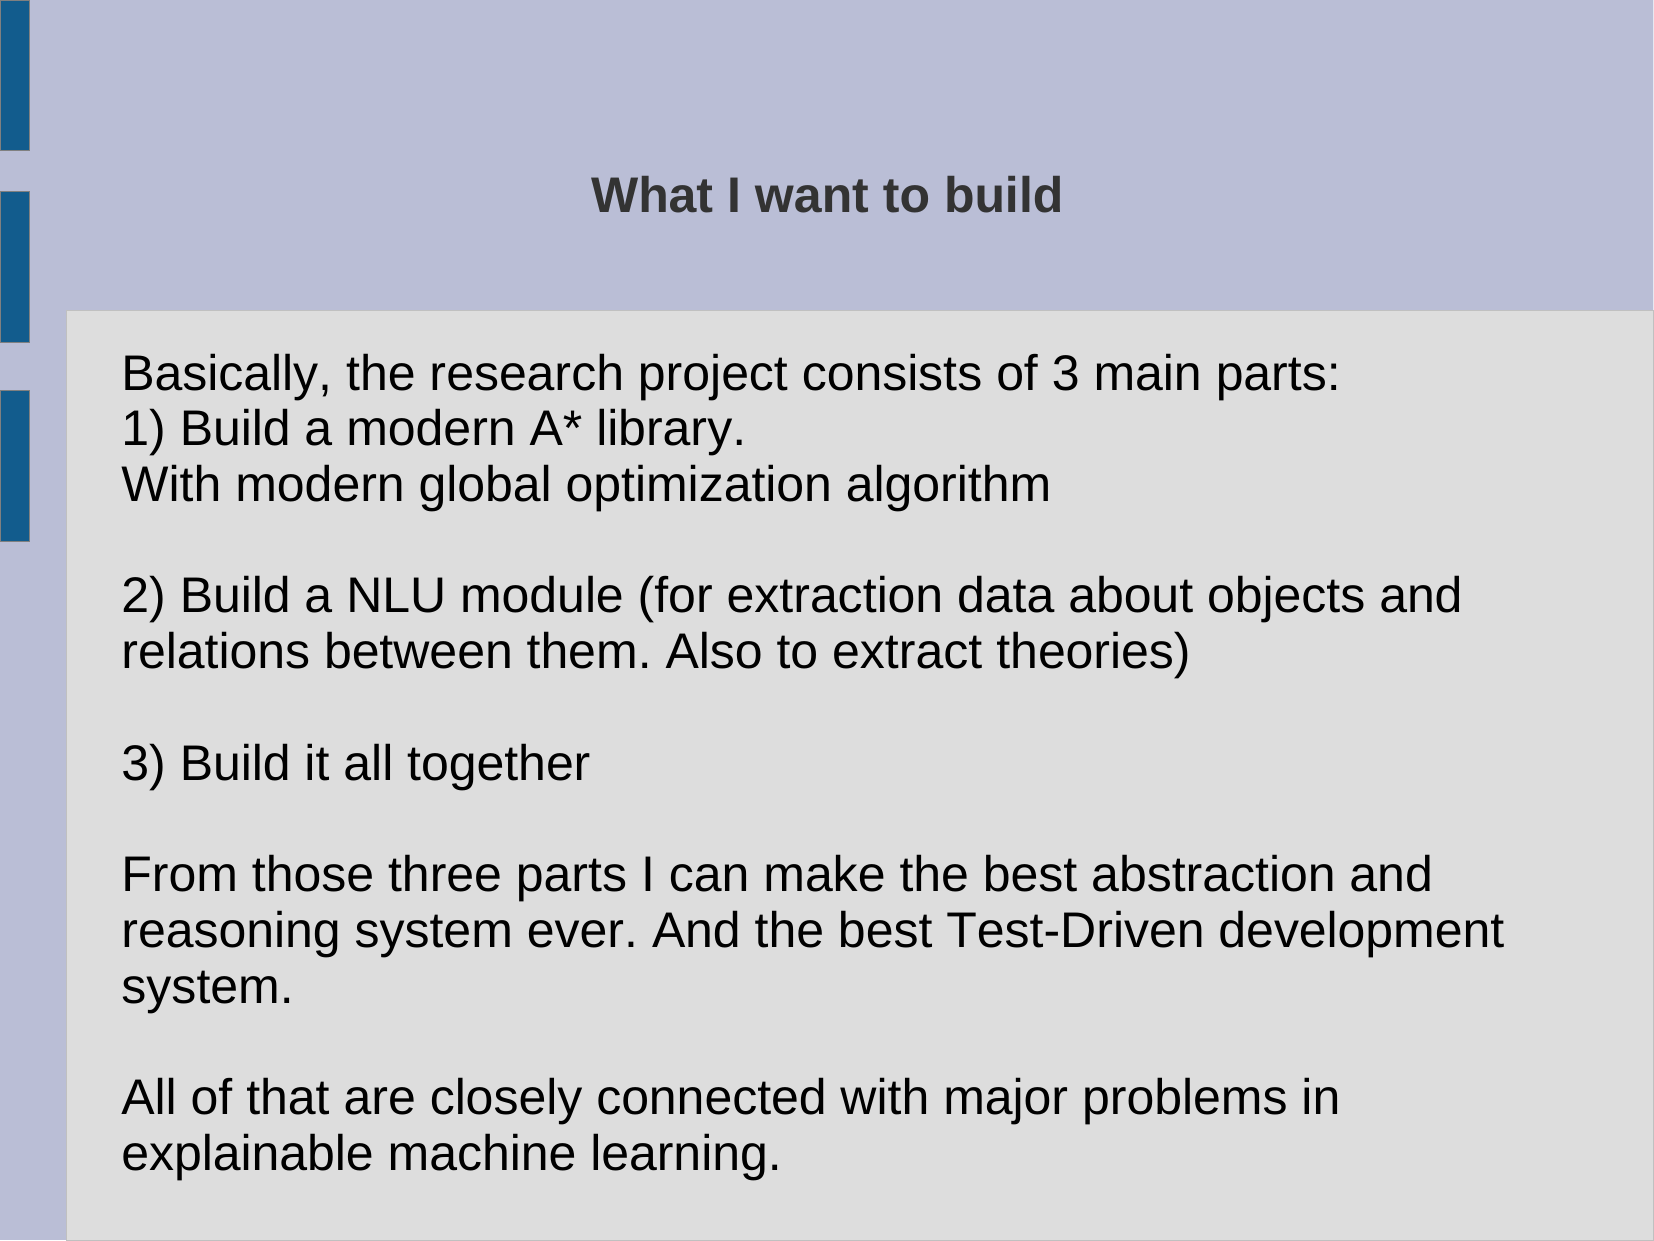

# What I want to build
Basically, the research project consists of 3 main parts:
1) Build a modern A* library.
With modern global optimization algorithm
2) Build a NLU module (for extraction data about objects and relations between them. Also to extract theories)
3) Build it all together
From those three parts I can make the best abstraction and reasoning system ever. And the best Test-Driven development system.
All of that are closely connected with major problems in explainable machine learning.